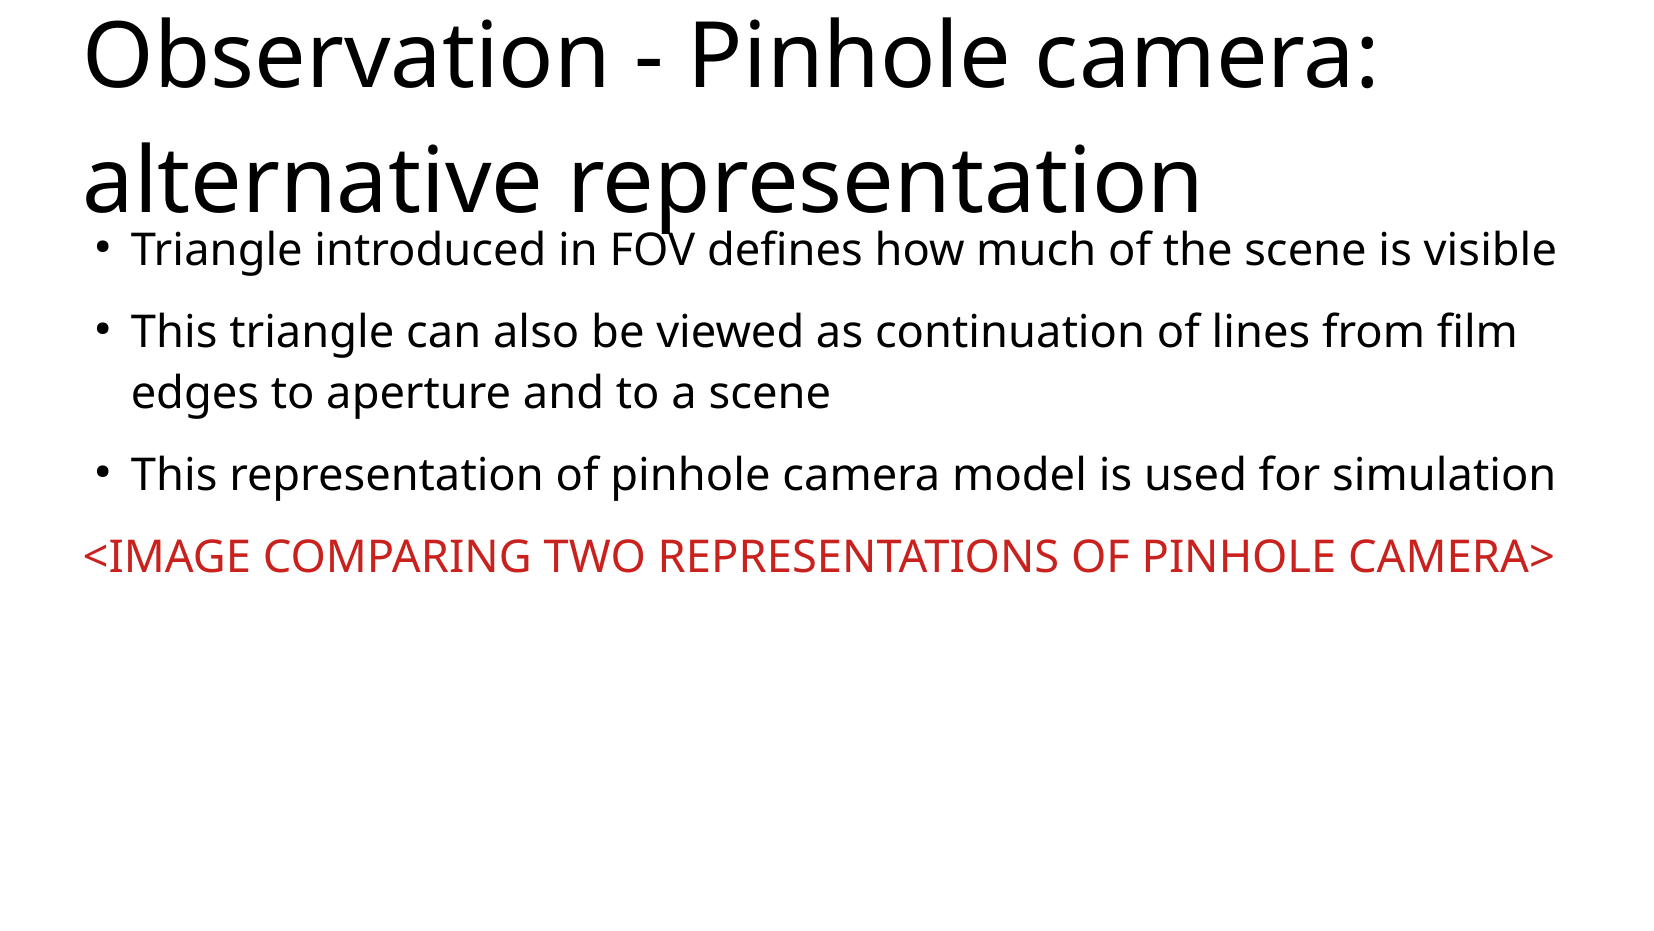

# Observation - Pinhole camera: alternative representation
Triangle introduced in FOV defines how much of the scene is visible
This triangle can also be viewed as continuation of lines from film edges to aperture and to a scene
This representation of pinhole camera model is used for simulation
<IMAGE COMPARING TWO REPRESENTATIONS OF PINHOLE CAMERA>